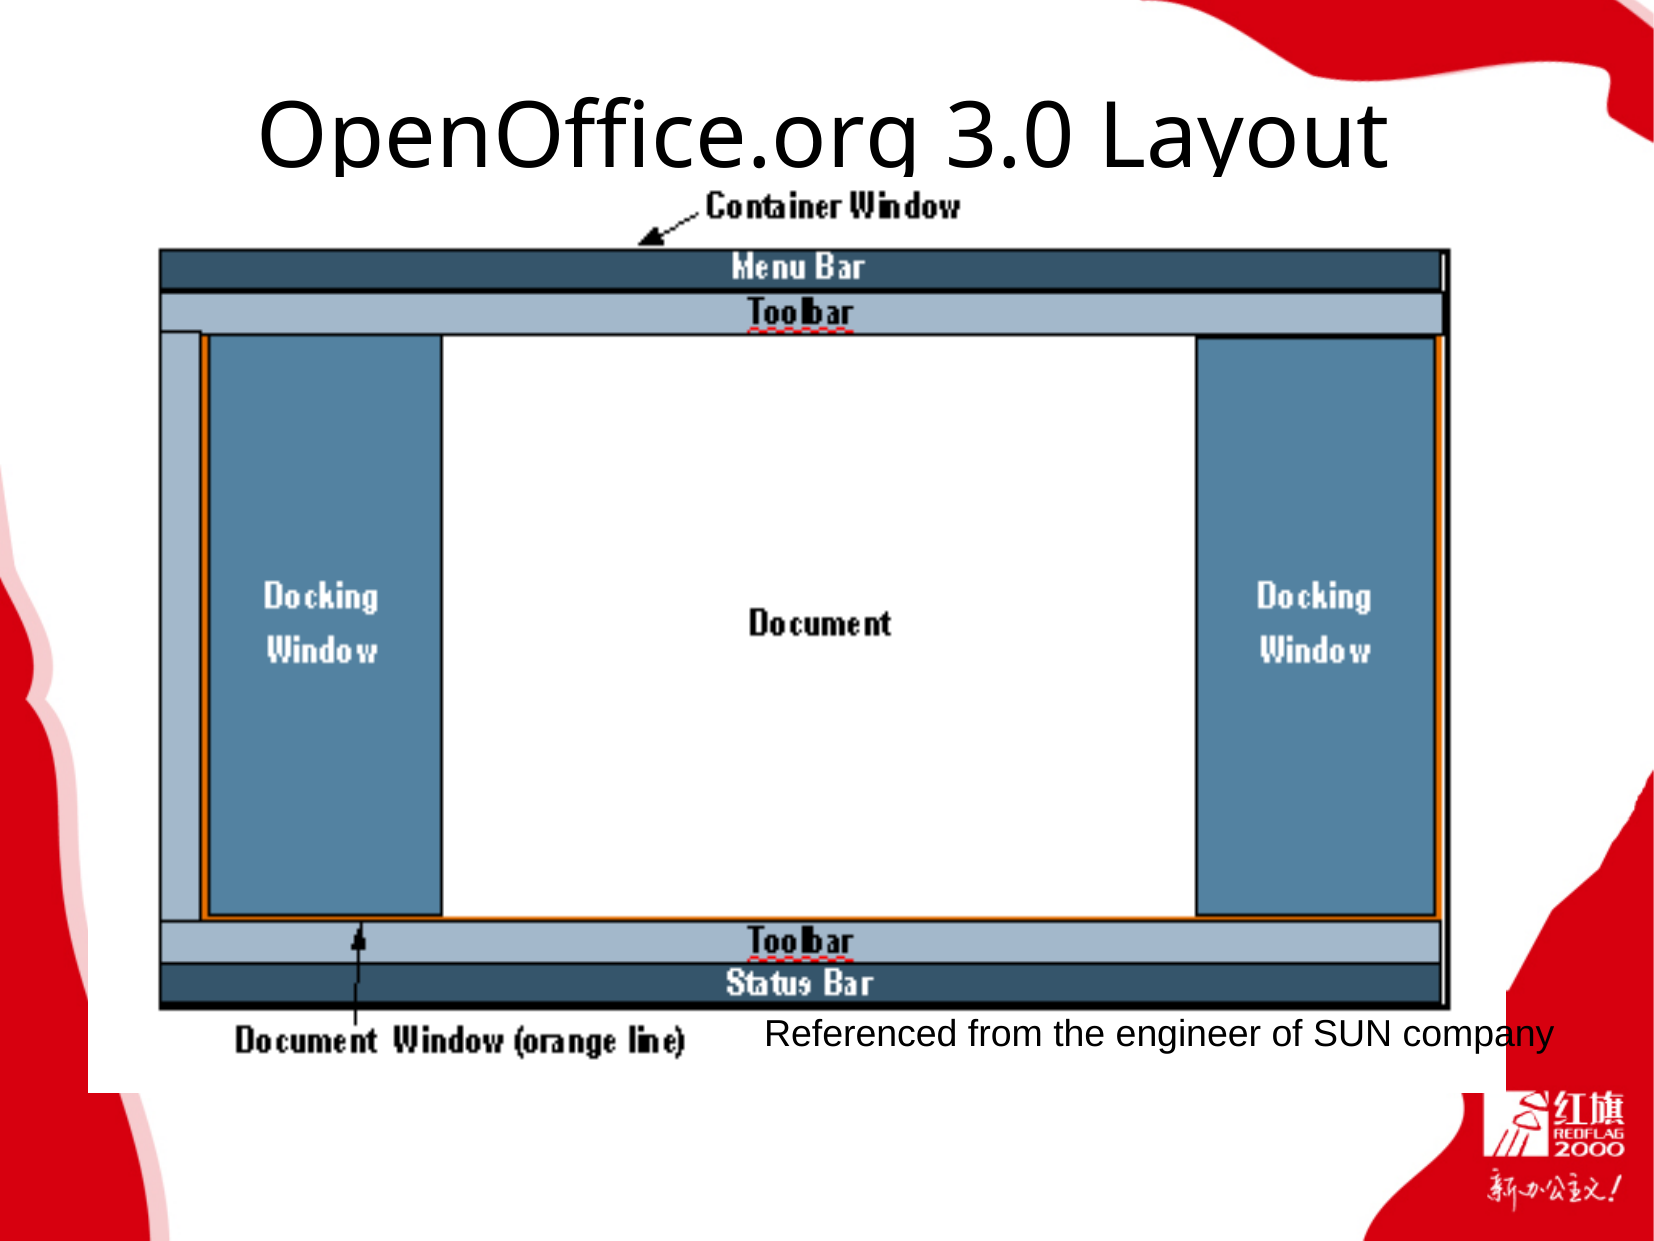

# OpenOffice.org 3.0 Layout
 Referenced from the engineer of SUN company